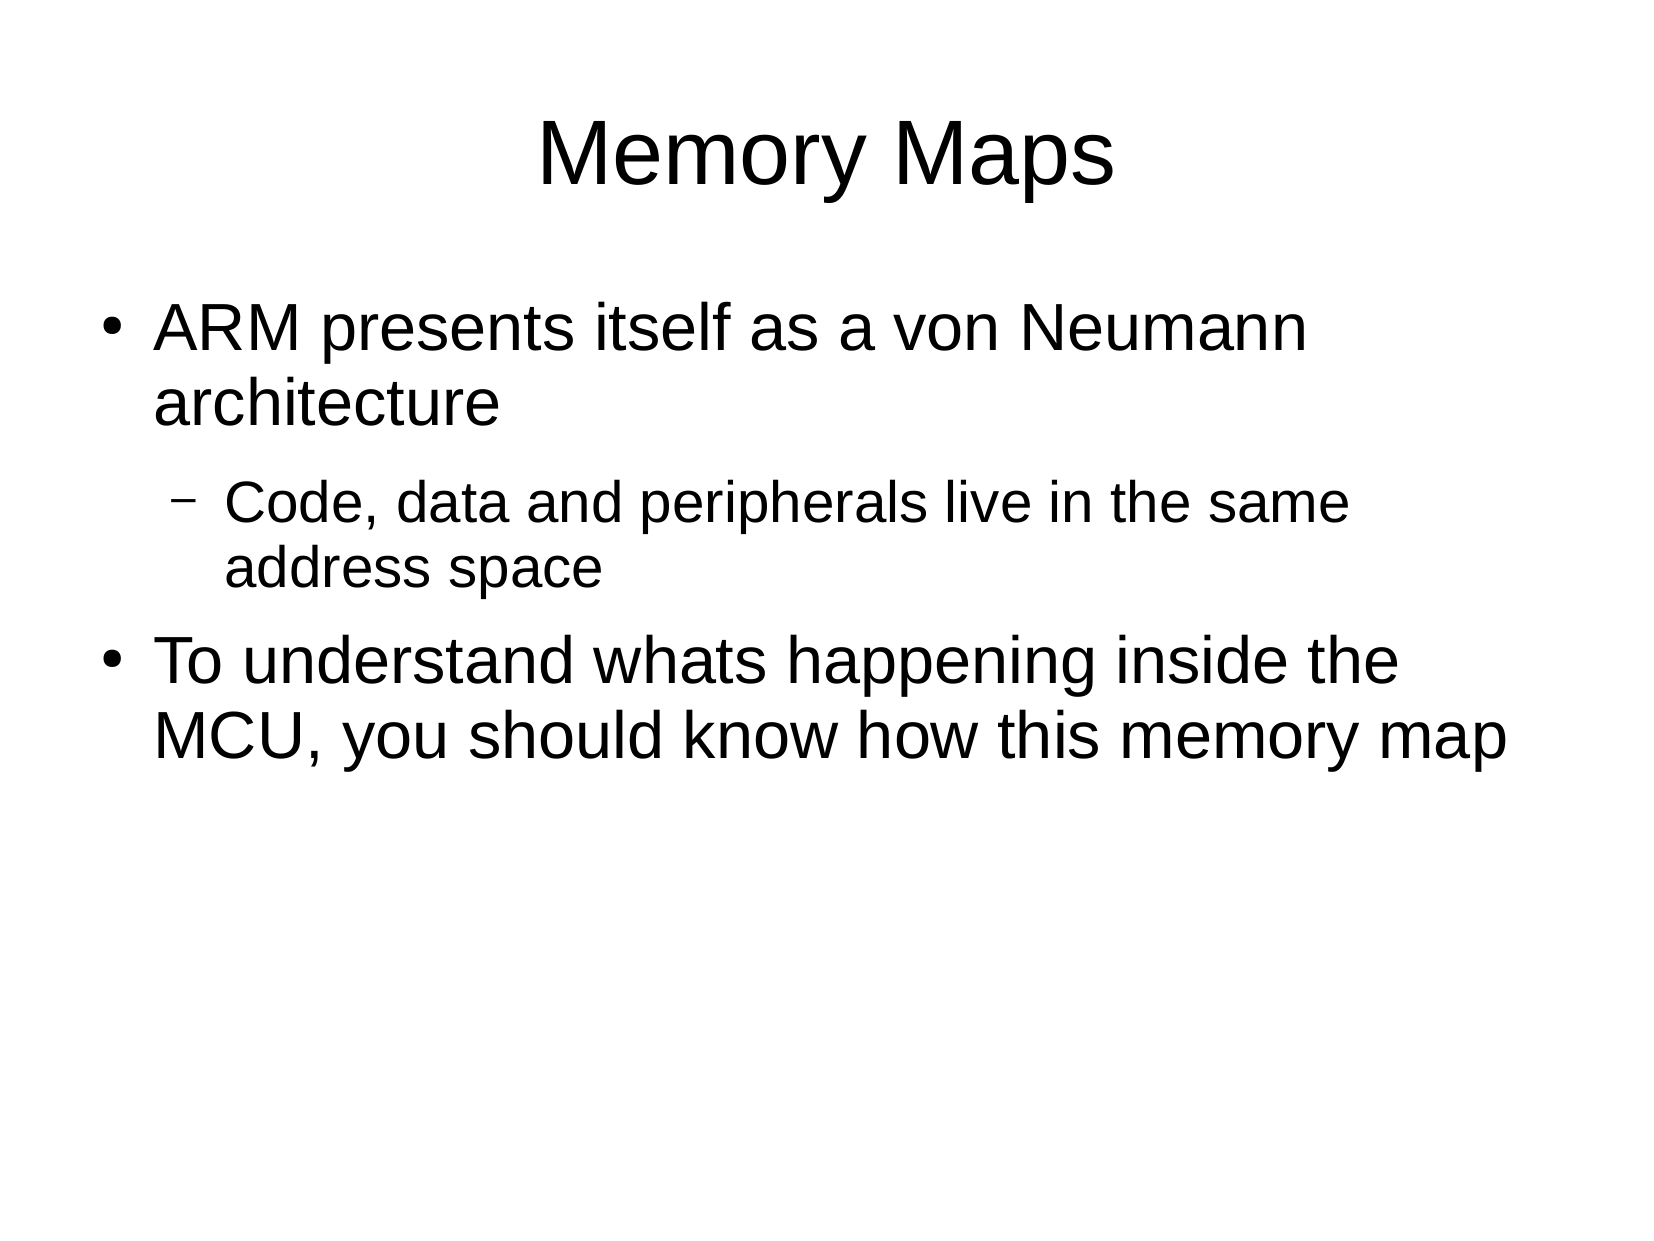

# Memory Maps
ARM presents itself as a von Neumann architecture
Code, data and peripherals live in the same address space
To understand whats happening inside the MCU, you should know how this memory map